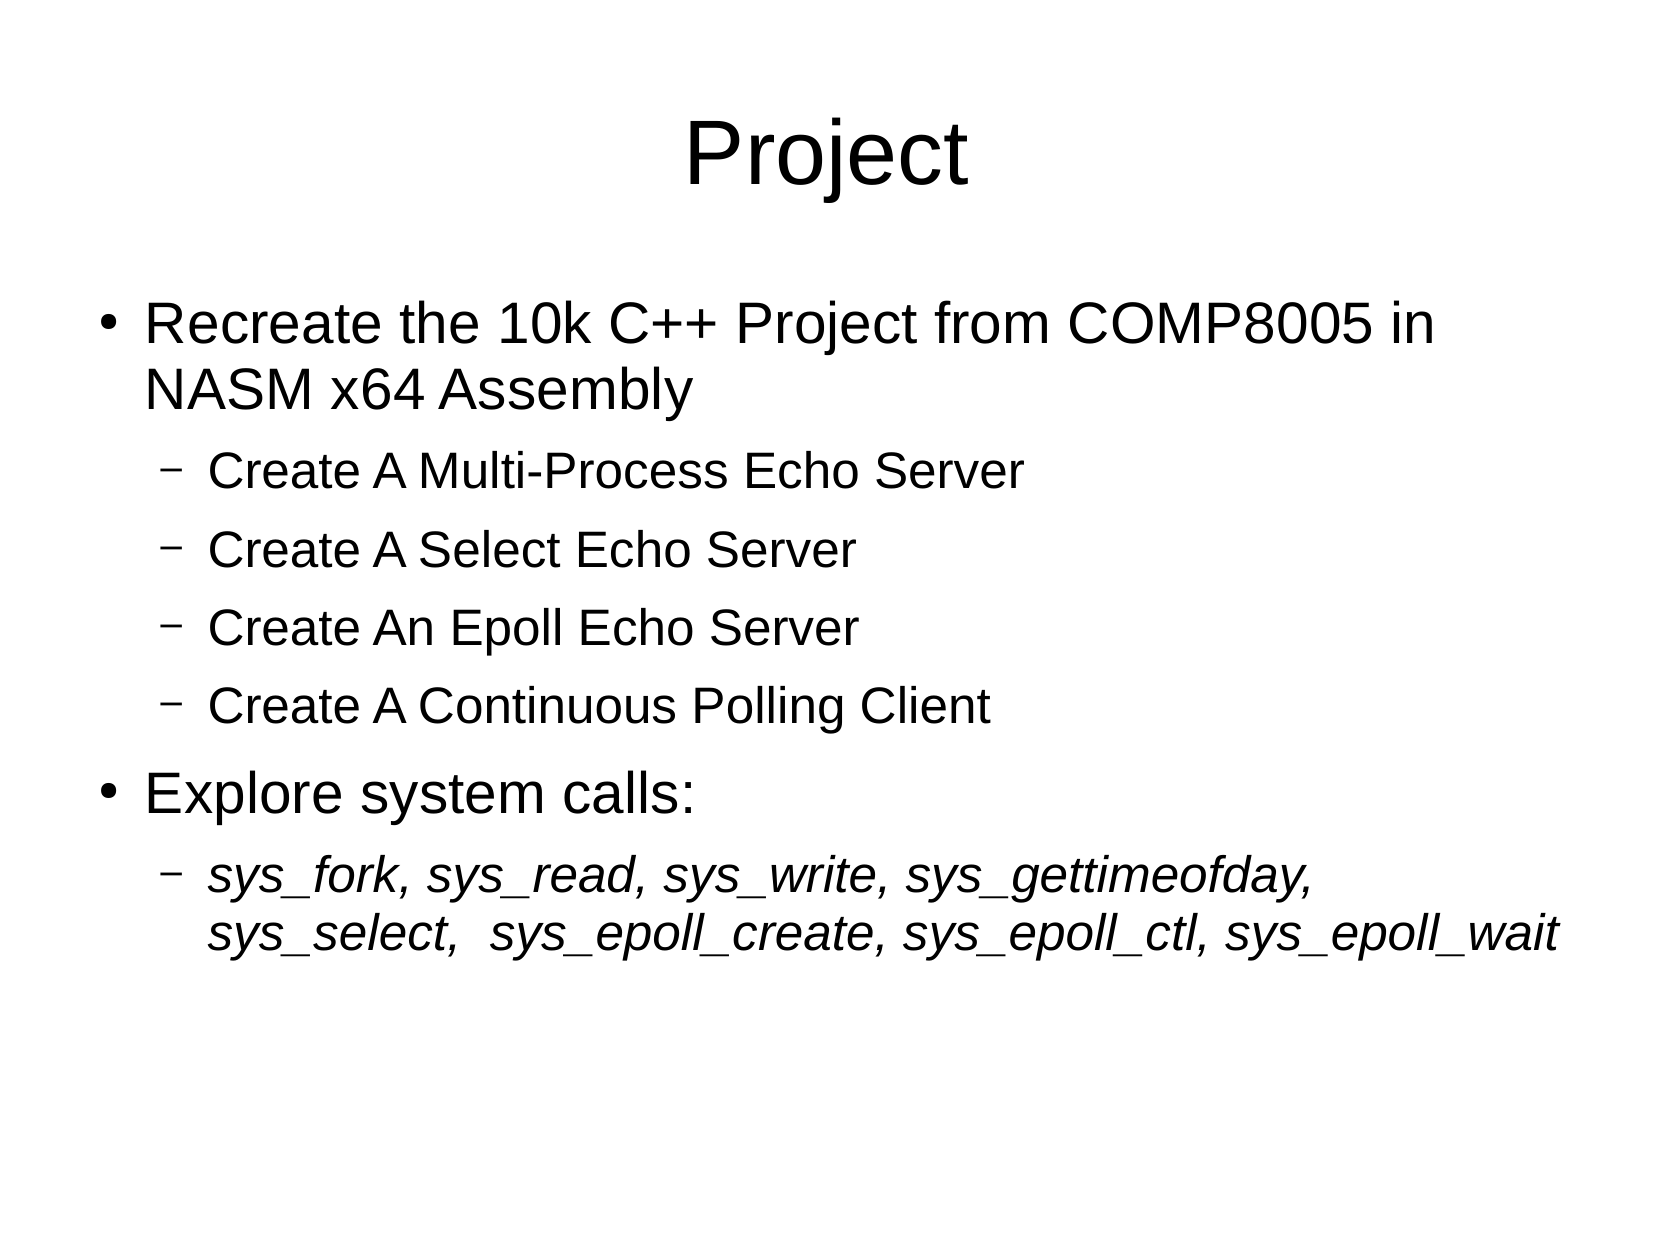

# Project
Recreate the 10k C++ Project from COMP8005 in NASM x64 Assembly
Create A Multi-Process Echo Server
Create A Select Echo Server
Create An Epoll Echo Server
Create A Continuous Polling Client
Explore system calls:
sys_fork, sys_read, sys_write, sys_gettimeofday, sys_select, sys_epoll_create, sys_epoll_ctl, sys_epoll_wait